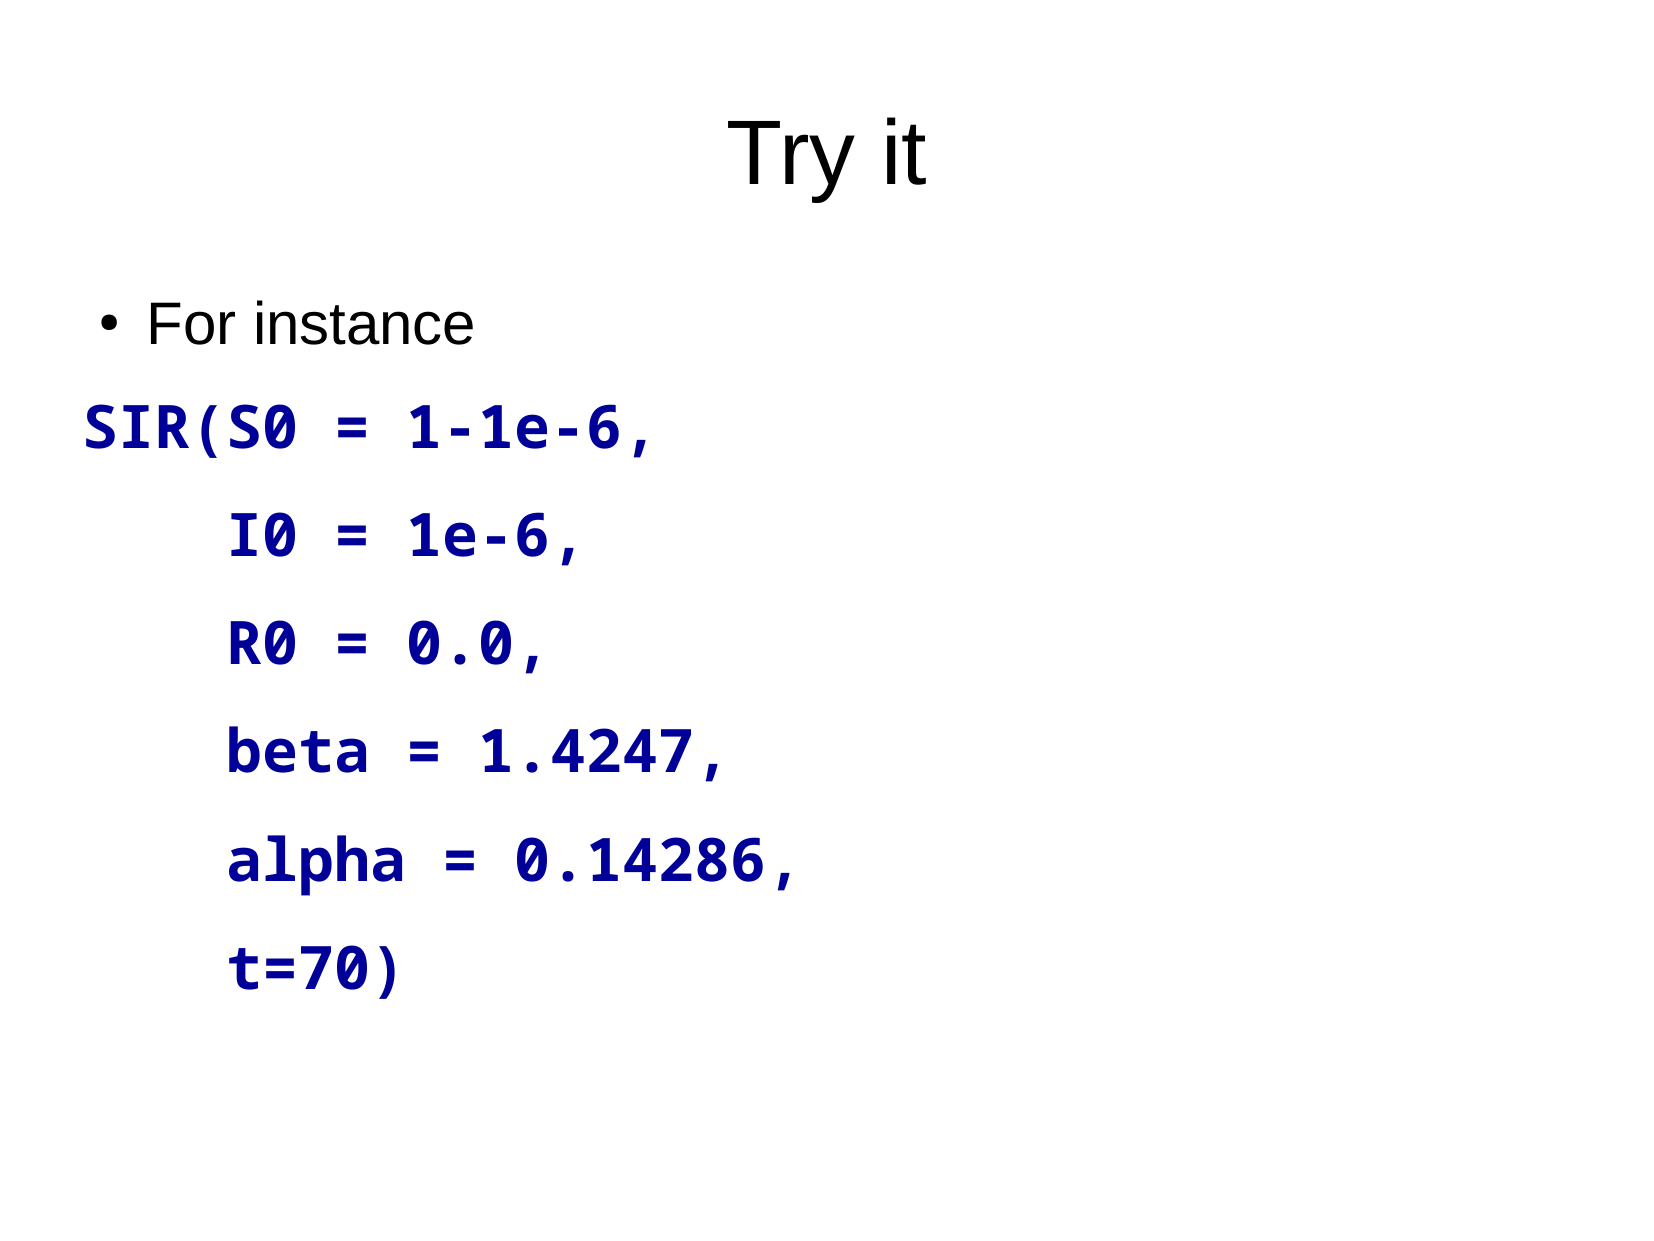

# Try it
For instance
SIR(S0 = 1-1e-6,
 I0 = 1e-6,
 R0 = 0.0,
 beta = 1.4247,
 alpha = 0.14286,
 t=70)